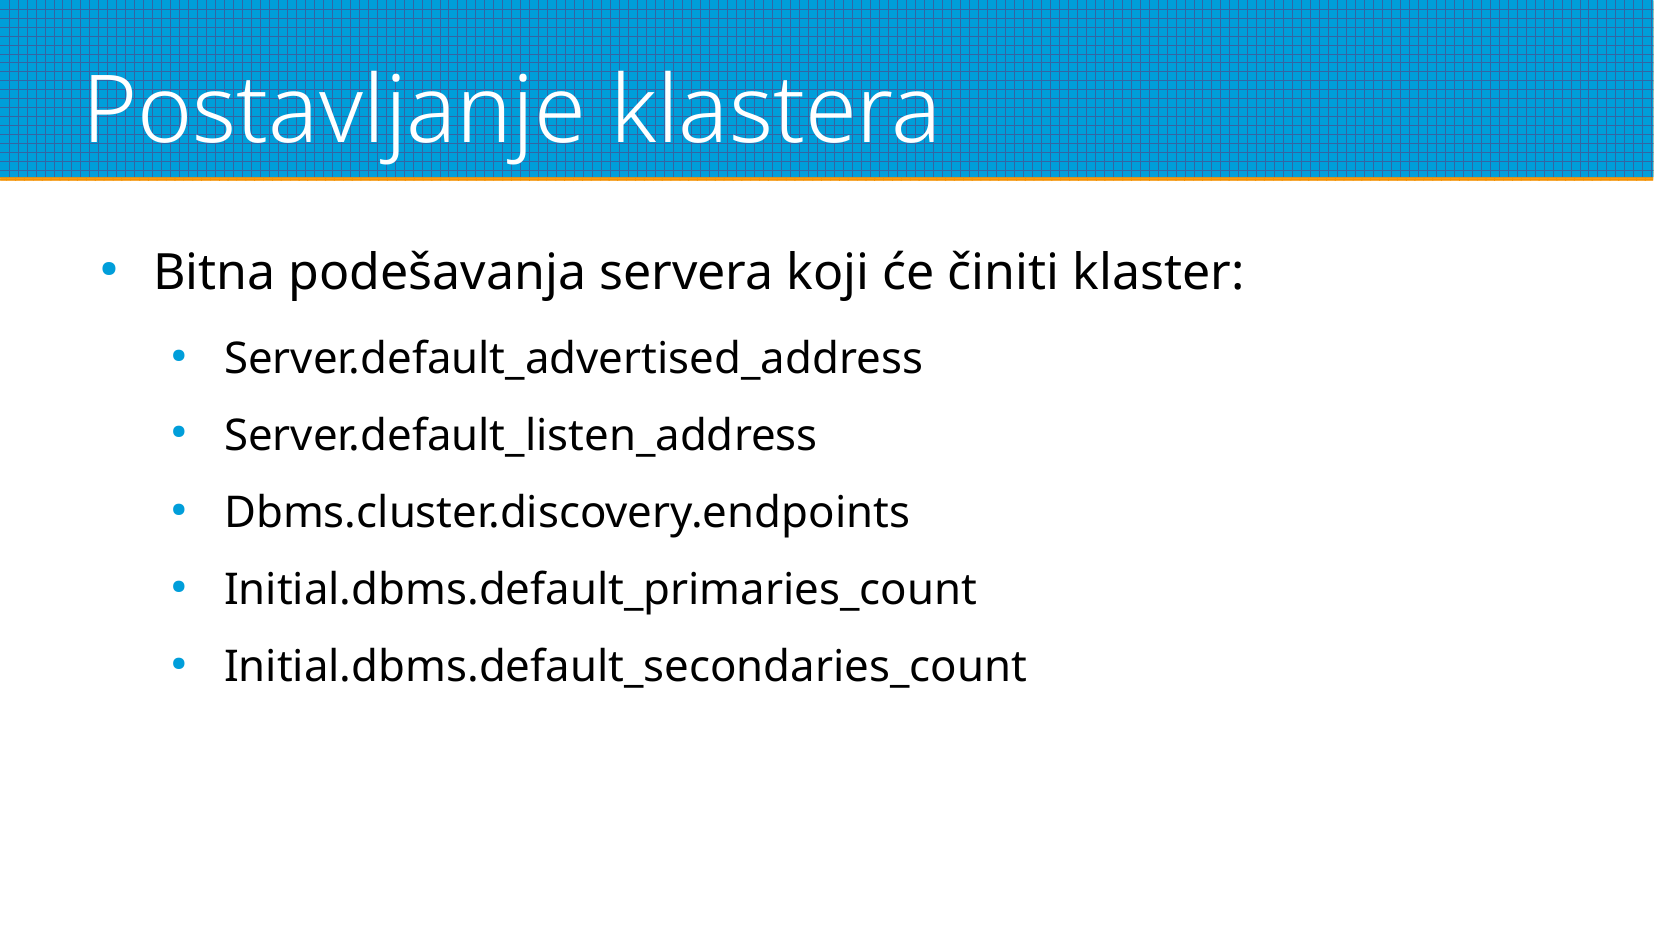

# Postavljanje klastera
Bitna podešavanja servera koji će činiti klaster:
Server.default_advertised_address
Server.default_listen_address
Dbms.cluster.discovery.endpoints
Initial.dbms.default_primaries_count
Initial.dbms.default_secondaries_count